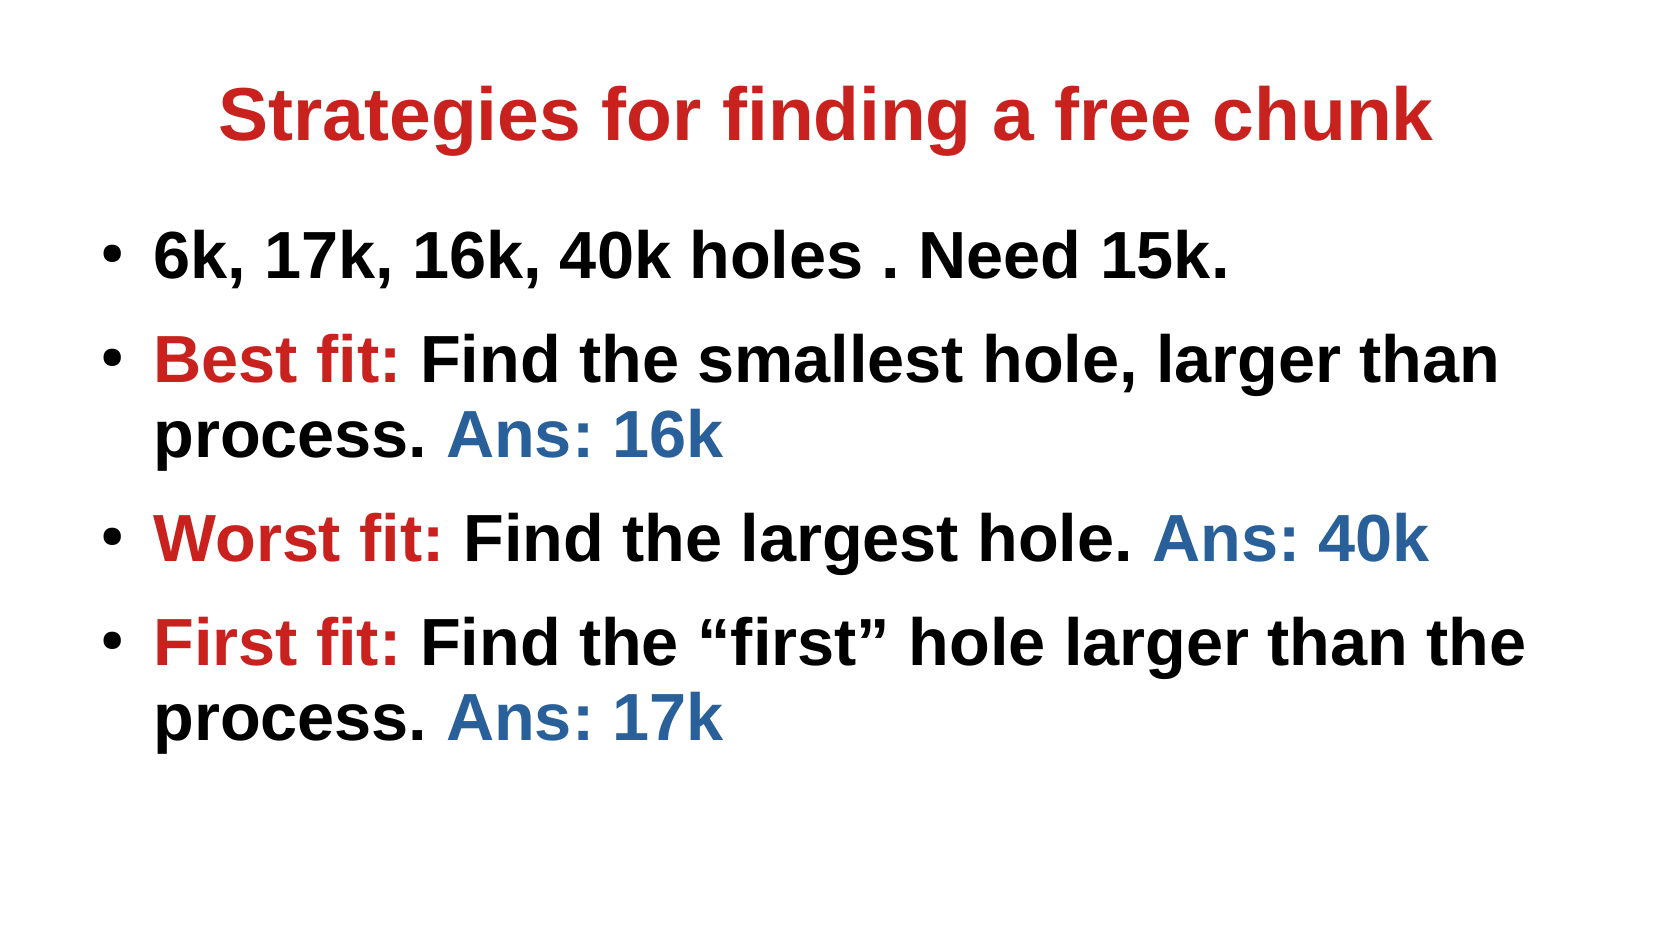

# Strategies for finding a free chunk
6k, 17k, 16k, 40k holes . Need 15k.
Best fit: Find the smallest hole, larger than process. Ans: 16k
Worst fit: Find the largest hole. Ans: 40k
First fit: Find the “first” hole larger than the process. Ans: 17k